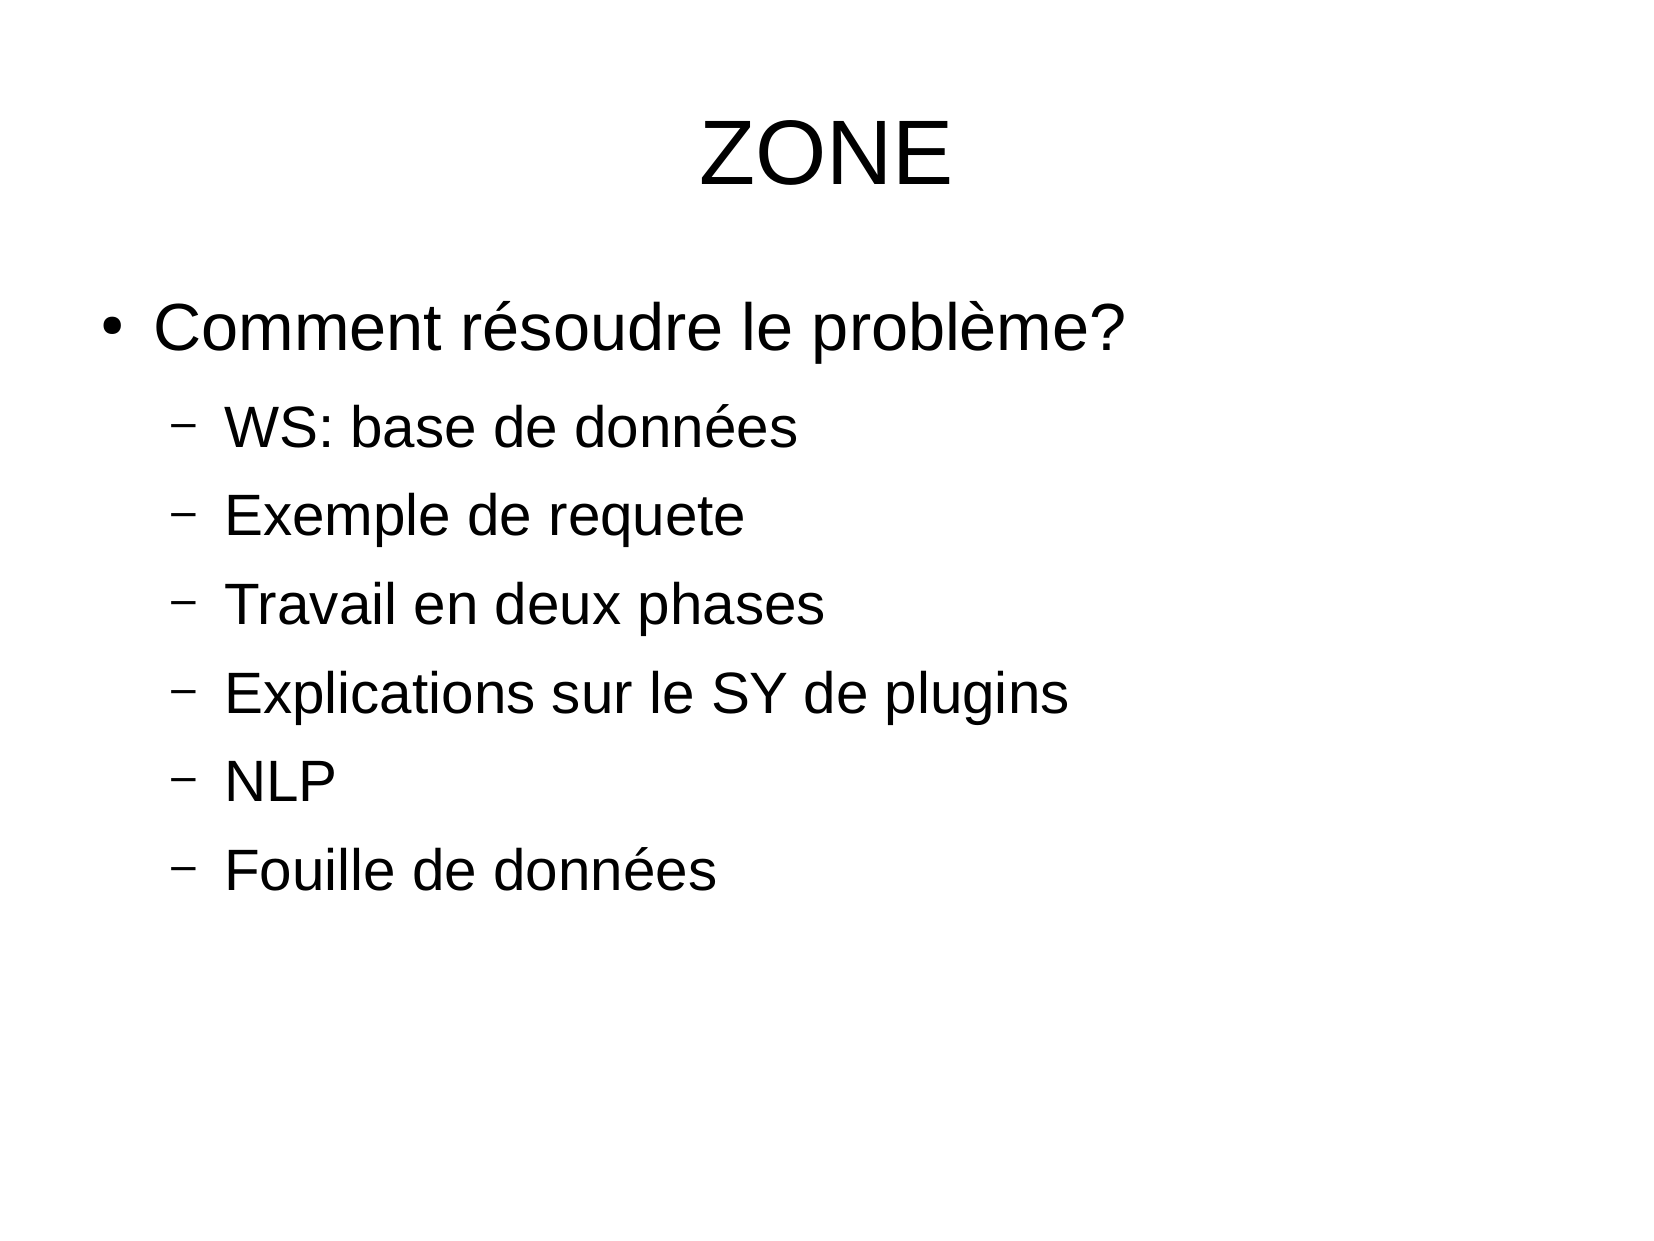

# ZONE
Comment résoudre le problème?
WS: base de données
Exemple de requete
Travail en deux phases
Explications sur le SY de plugins
NLP
Fouille de données